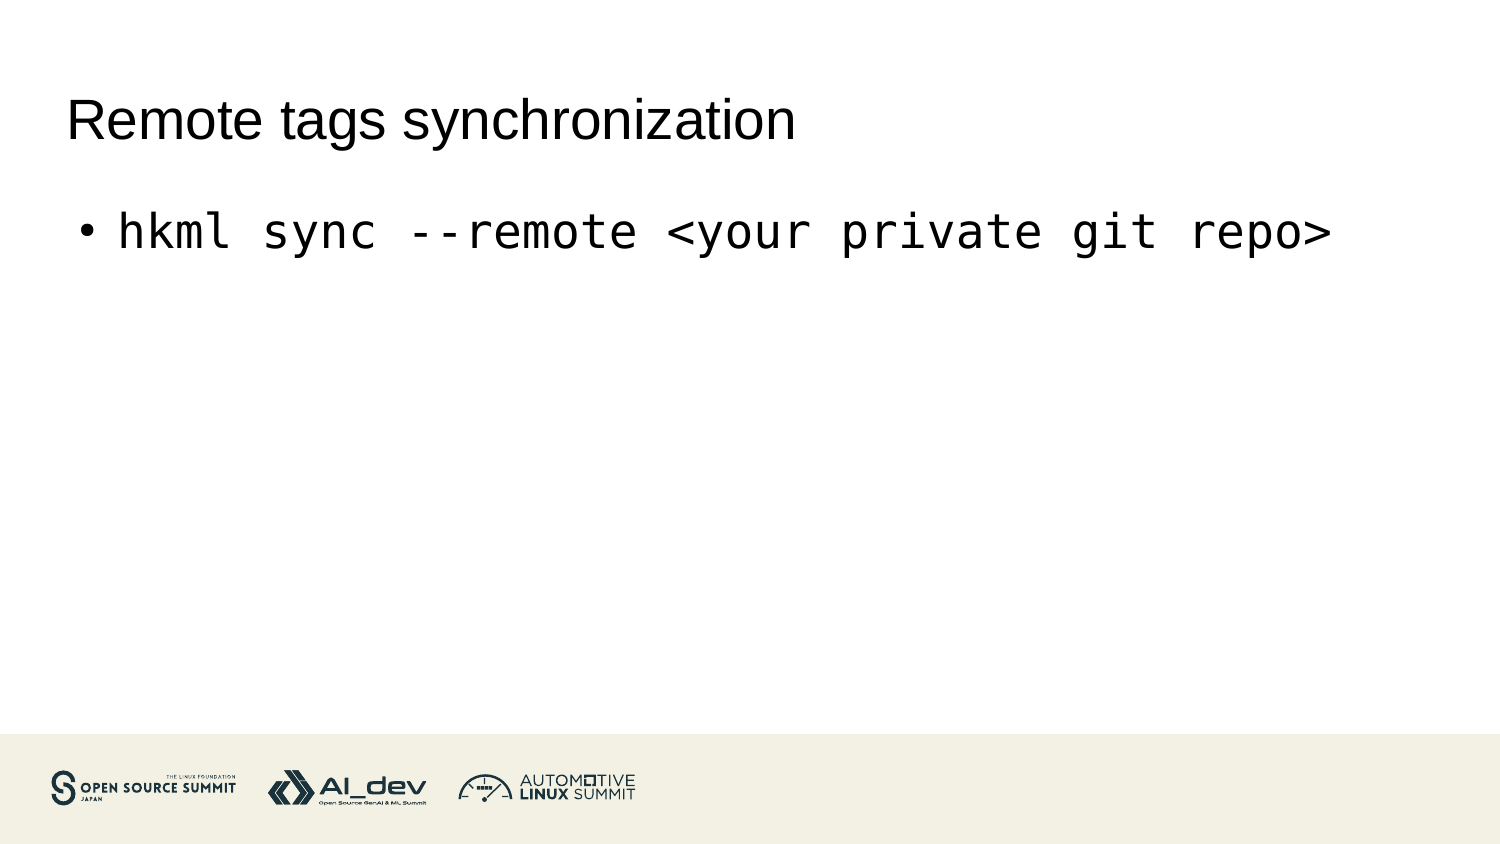

# Remote tags synchronization
hkml sync --remote <your private git repo>